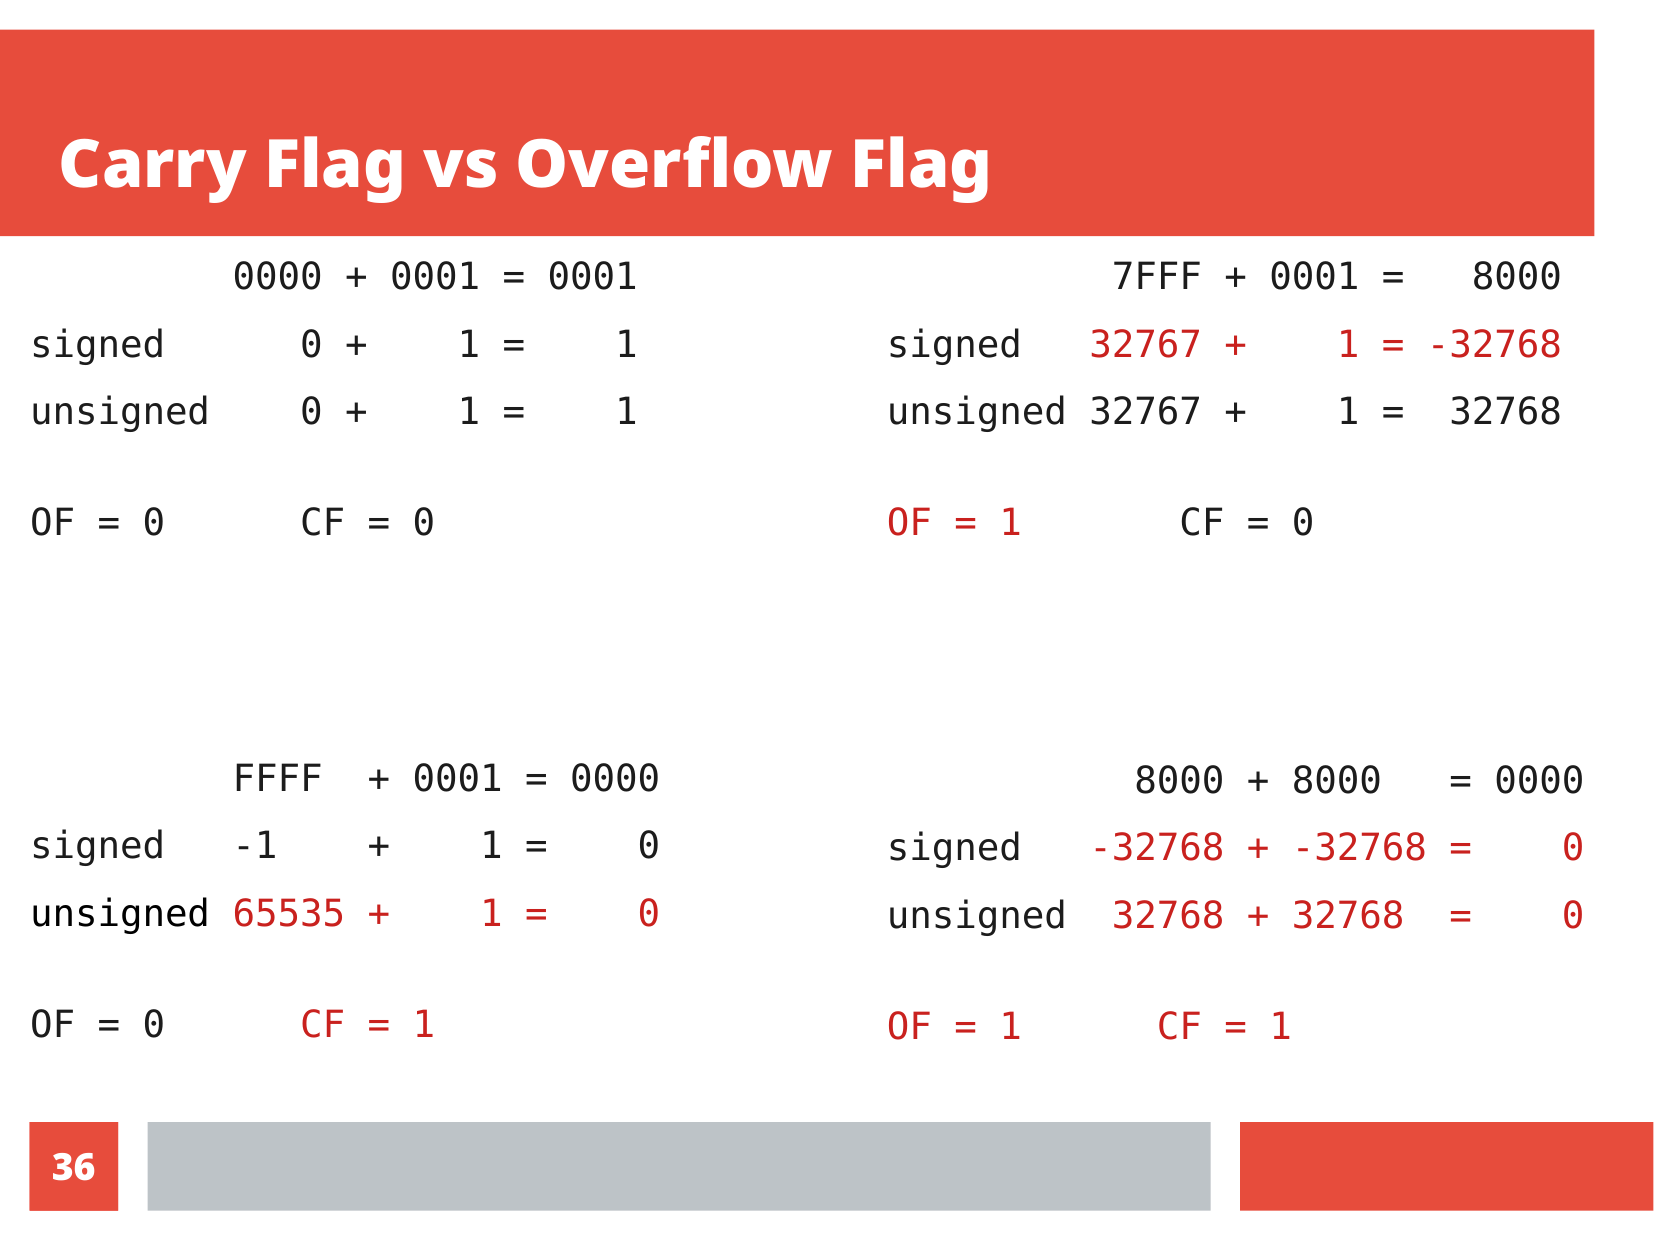

# Carry Flag vs Overflow Flag
 0000 + 0001 = 0001
signed 0 + 1 = 1
unsigned 0 + 1 = 1
OF = 0 CF = 0
 7FFF + 0001 = 8000
signed 32767 + 1 = -32768
unsigned 32767 + 1 = 32768
OF = 1 CF = 0
 FFFF + 0001 = 0000
signed -1 + 1 = 0
unsigned 65535 + 1 = 0
OF = 0 CF = 1
 8000 + 8000 = 0000
signed -32768 + -32768 = 0
unsigned 32768 + 32768 = 0
OF = 1 CF = 1
36